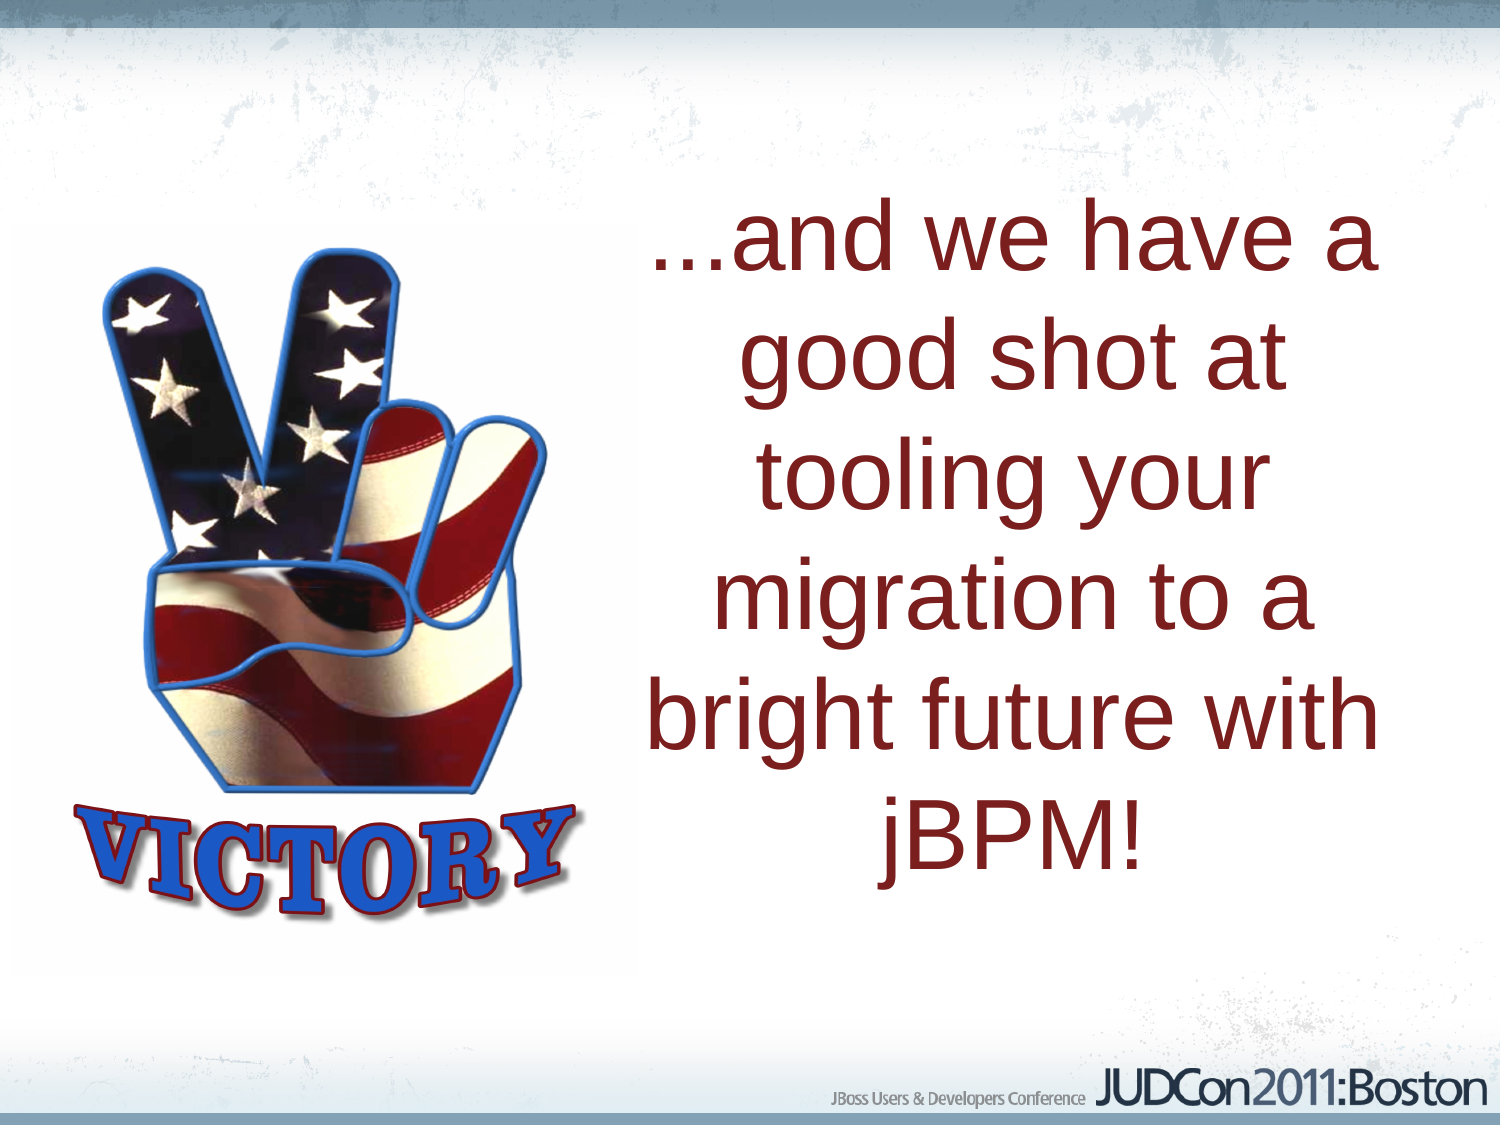

# ...and we have a good shot at tooling your migration to a bright future with jBPM!